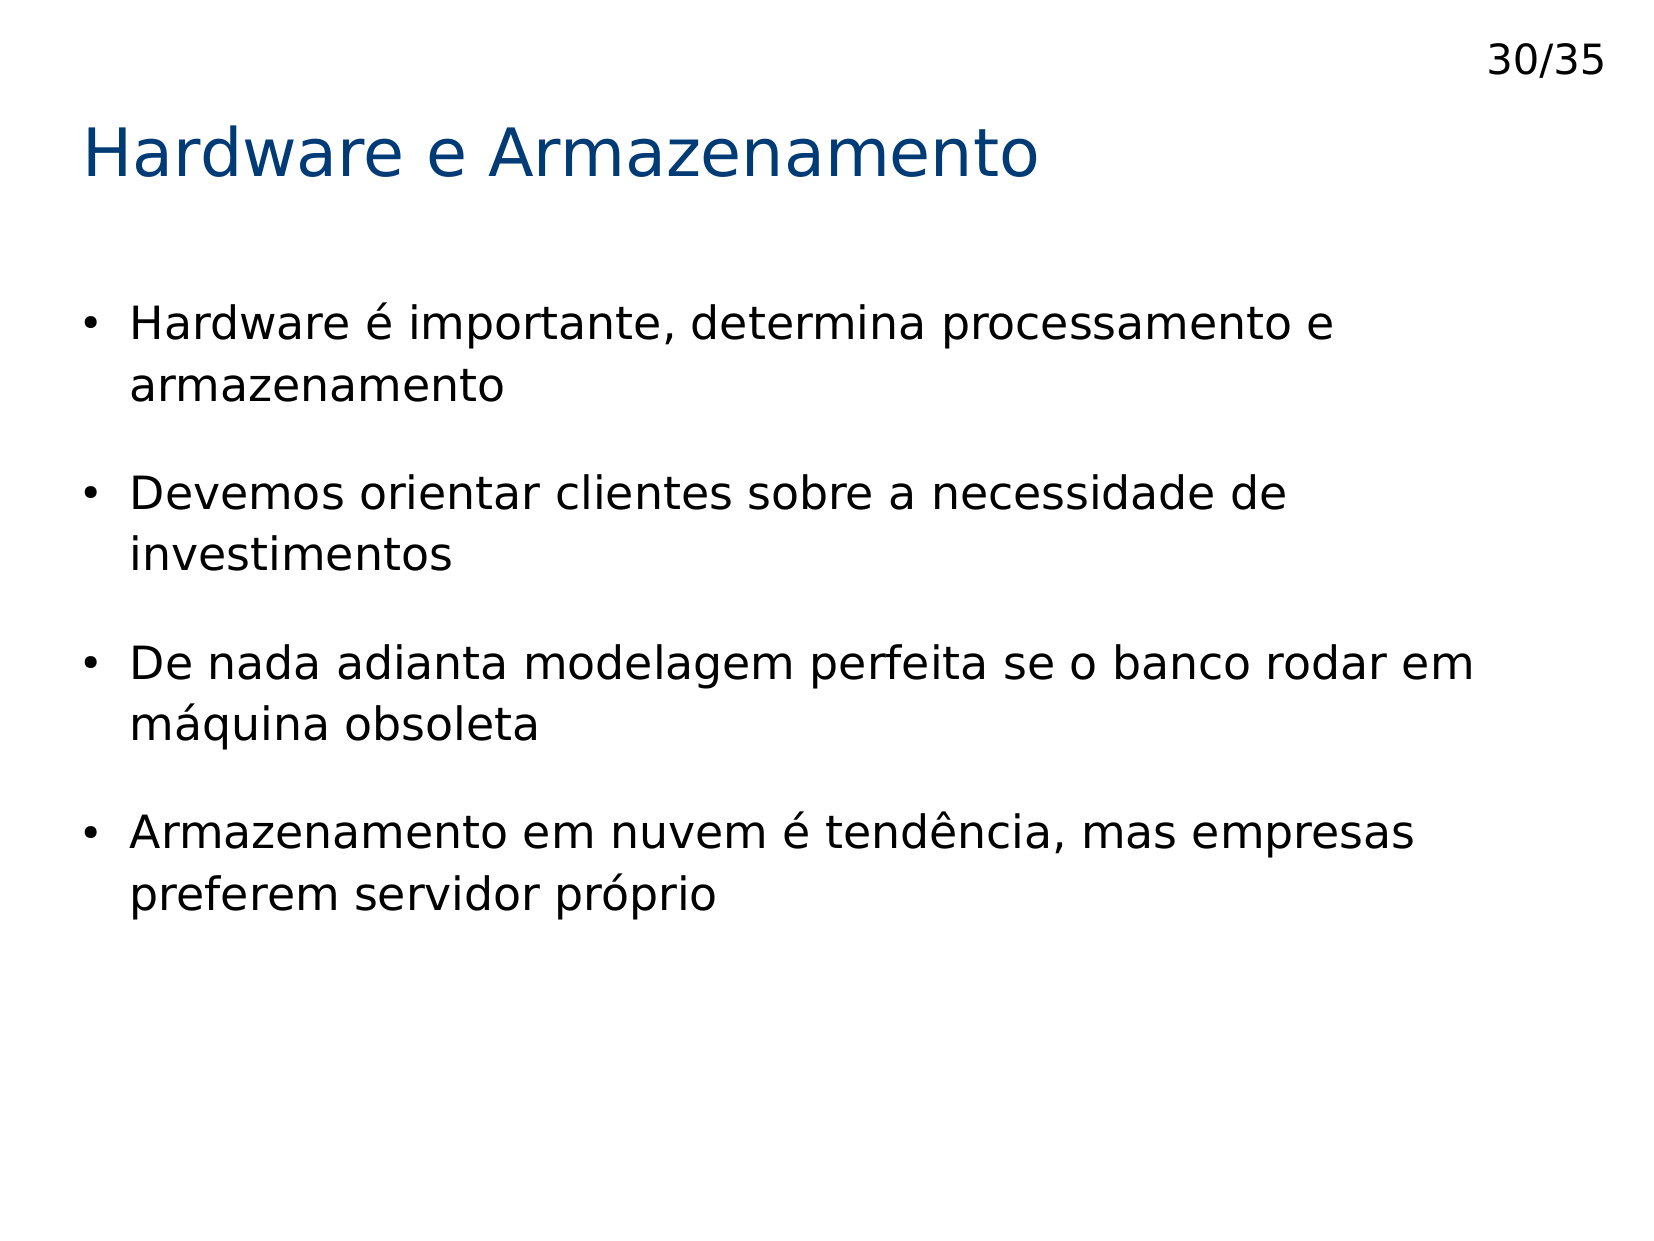

30
# Hardware e Armazenamento
Hardware é importante, determina processamento e armazenamento
Devemos orientar clientes sobre a necessidade de investimentos
De nada adianta modelagem perfeita se o banco rodar em máquina obsoleta
Armazenamento em nuvem é tendência, mas empresas preferem servidor próprio